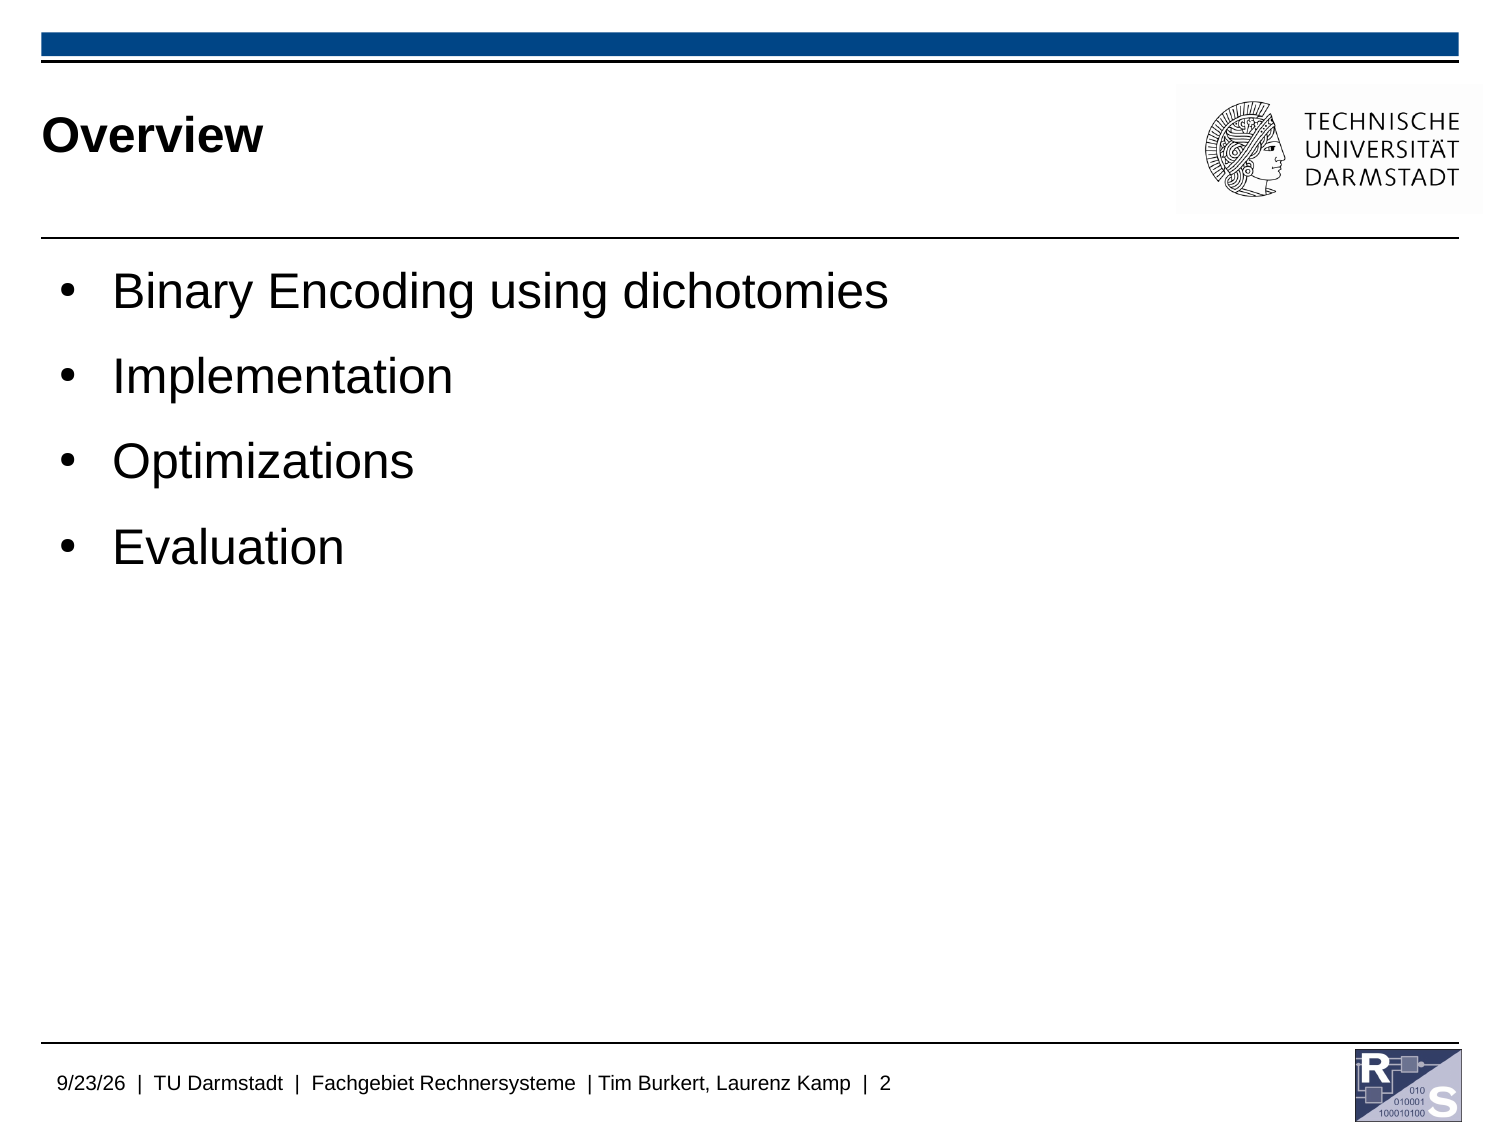

# Overview
Binary Encoding using dichotomies
Implementation
Optimizations
Evaluation